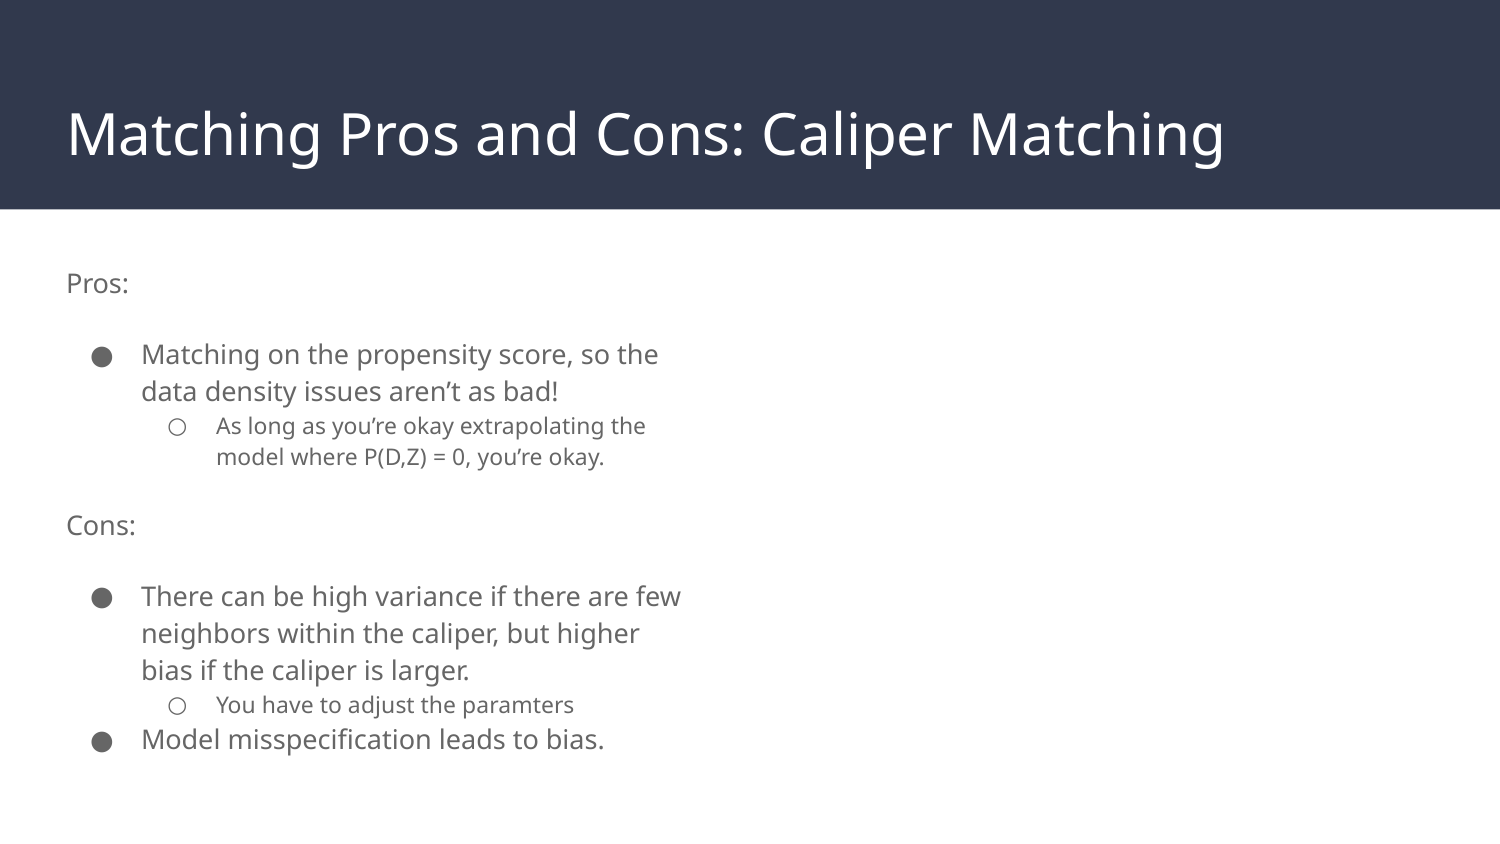

# Matching Pros and Cons: Caliper Matching
Pros:
Matching on the propensity score, so the data density issues aren’t as bad!
As long as you’re okay extrapolating the model where P(D,Z) = 0, you’re okay.
Cons:
There can be high variance if there are few neighbors within the caliper, but higher bias if the caliper is larger.
You have to adjust the paramters
Model misspecification leads to bias.